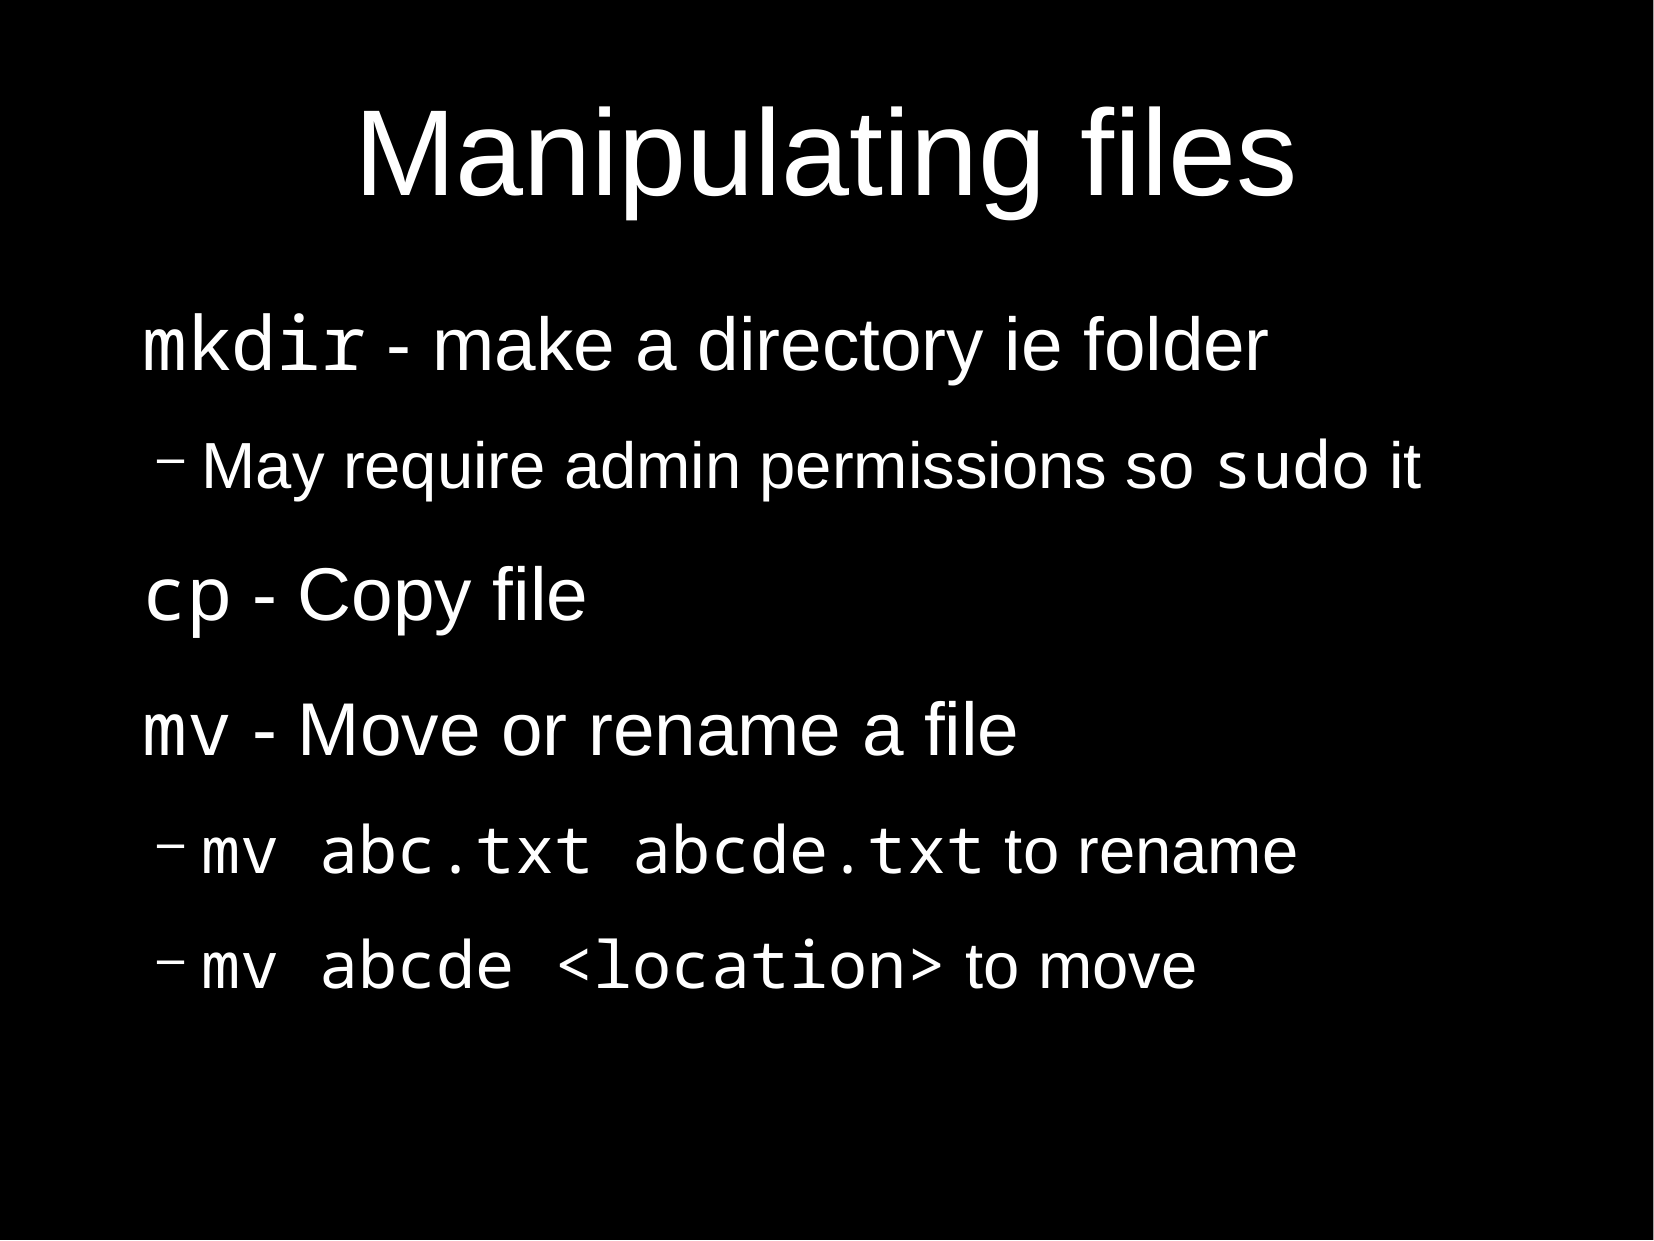

# Manipulating files
mkdir - make a directory ie folder
May require admin permissions so sudo it
cp - Copy file
mv - Move or rename a file
mv abc.txt abcde.txt to rename
mv abcde <location> to move